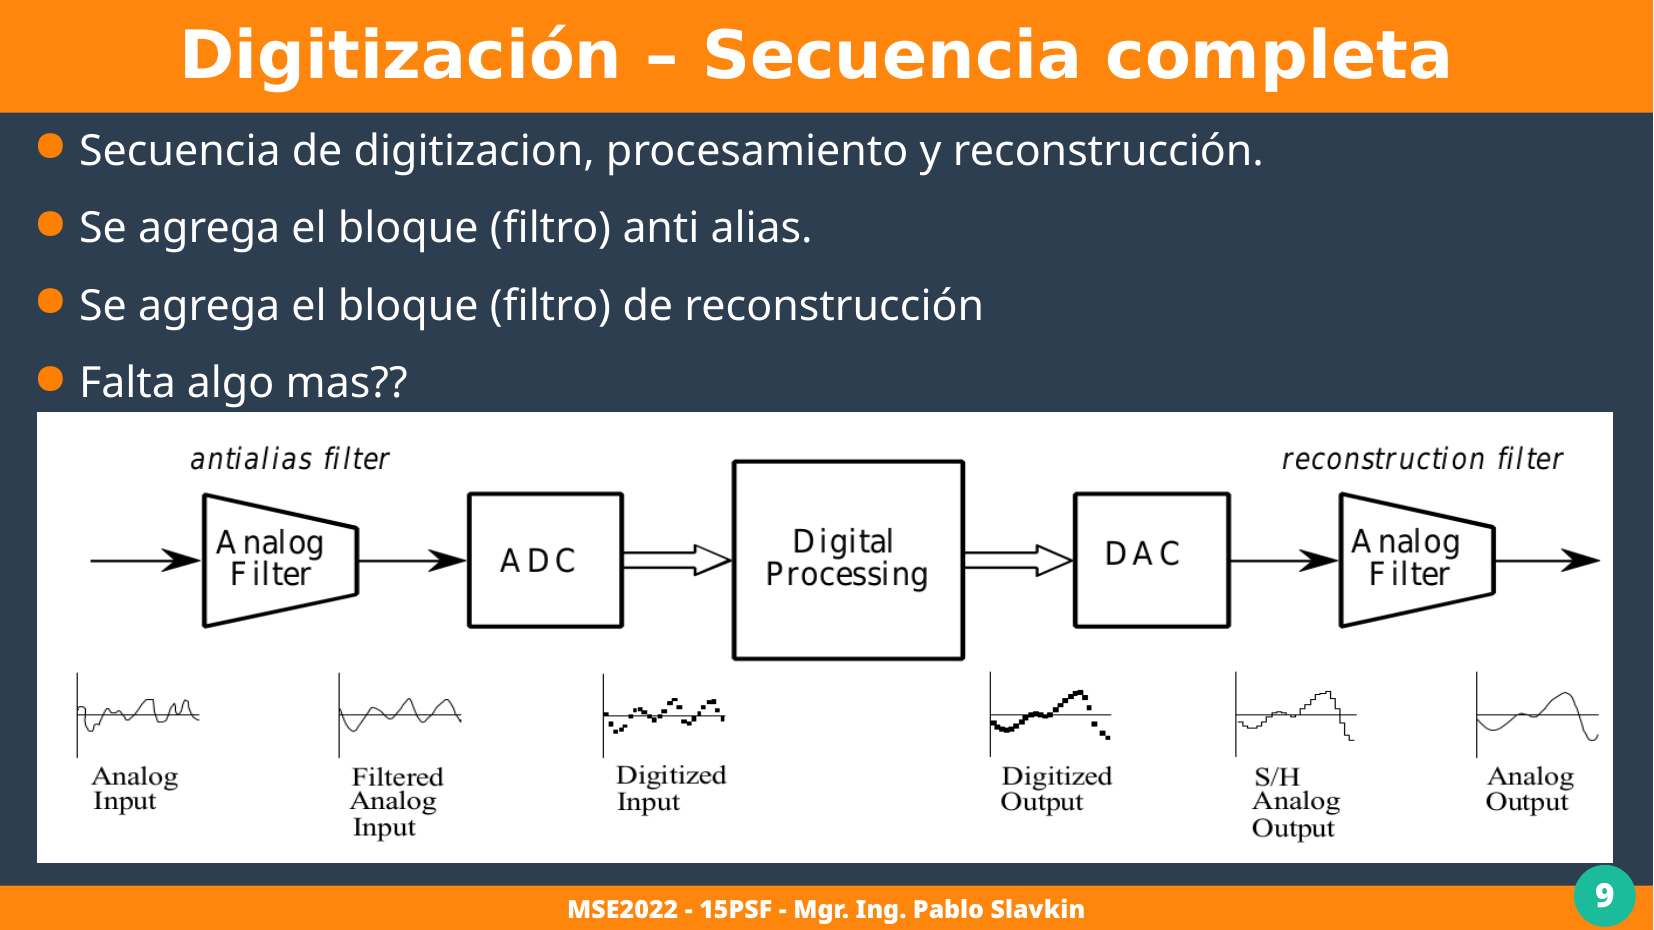

Digitización – Secuencia completa
# Secuencia de digitizacion, procesamiento y reconstrucción.
Se agrega el bloque (filtro) anti alias.
Se agrega el bloque (filtro) de reconstrucción
Falta algo mas??
MSE2022 - 15PSF - Mgr. Ing. Pablo Slavkin